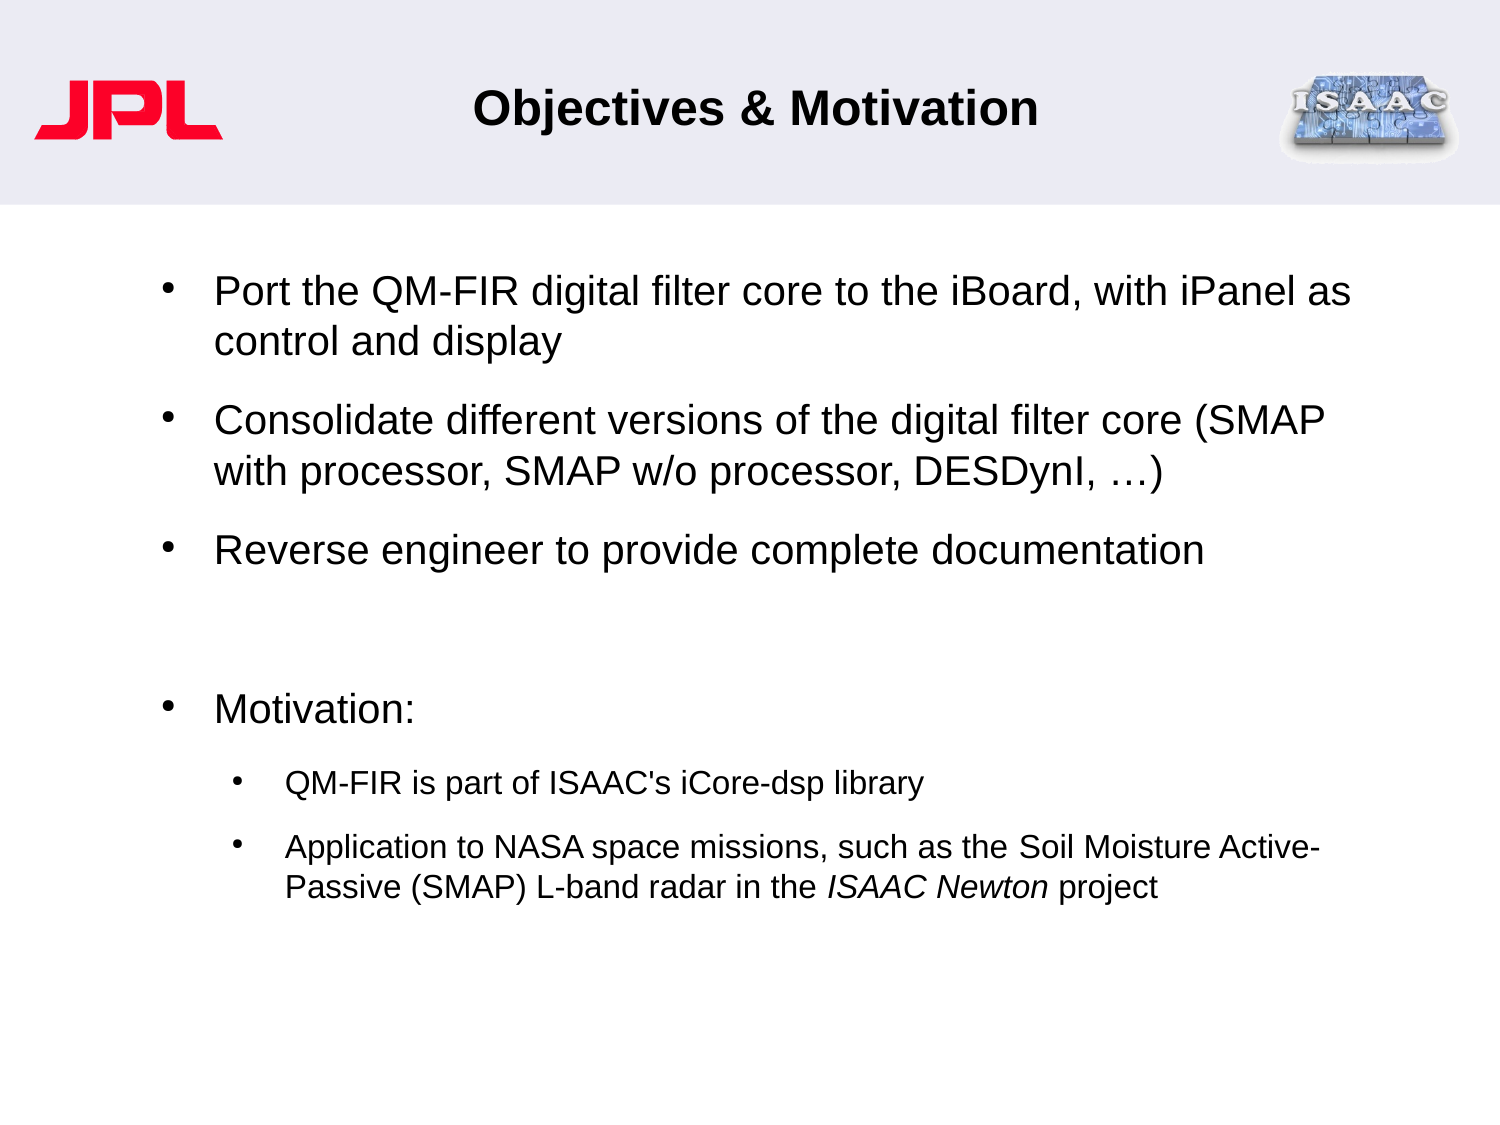

# Objectives & Motivation
Port the QM-FIR digital filter core to the iBoard, with iPanel as control and display
Consolidate different versions of the digital filter core (SMAP with processor, SMAP w/o processor, DESDynI, …)
Reverse engineer to provide complete documentation
Motivation:
QM-FIR is part of ISAAC's iCore-dsp library
Application to NASA space missions, such as the Soil Moisture Active-Passive (SMAP) L-band radar in the ISAAC Newton project